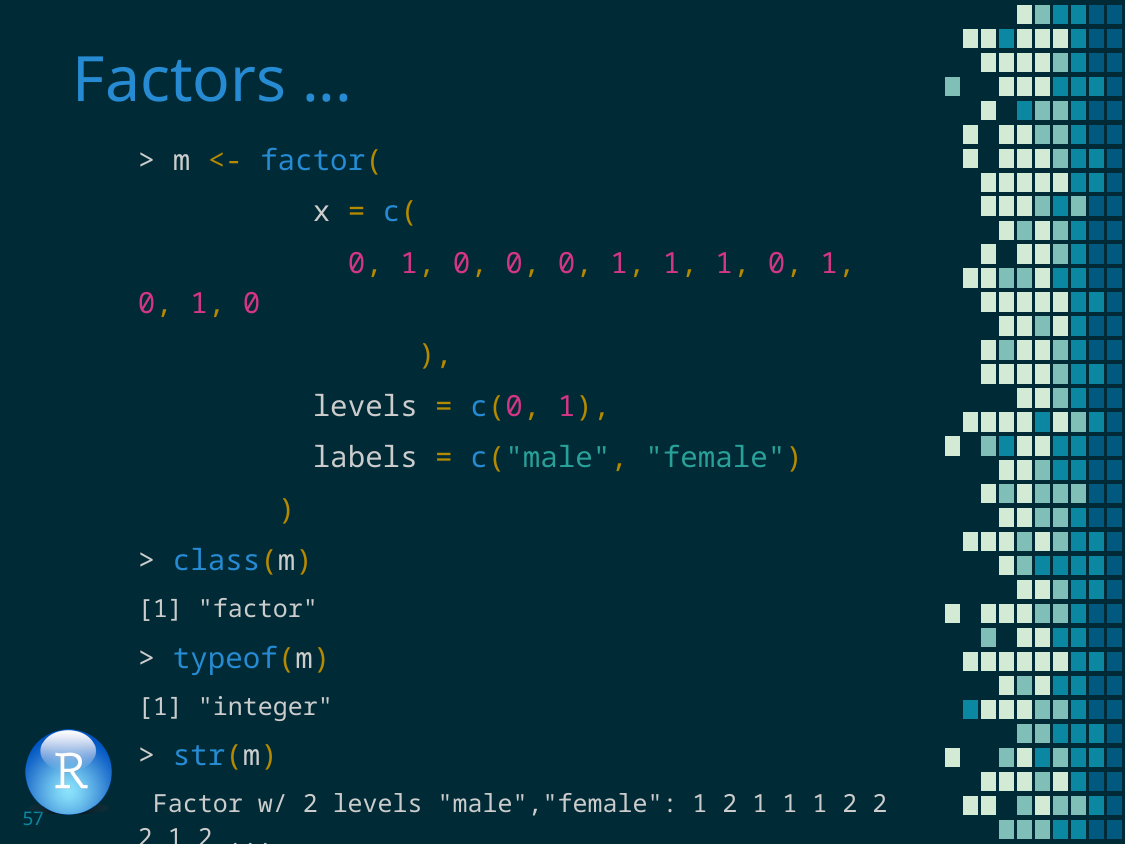

Factors ...
> m <- factor(
 x = c(
 0, 1, 0, 0, 0, 1, 1, 1, 0, 1, 0, 1, 0
 ),
 levels = c(0, 1),
 labels = c("male", "female")
 )
> class(m)
[1] "factor"
> typeof(m)
[1] "integer"
> str(m)
 Factor w/ 2 levels "male","female": 1 2 1 1 1 2 2 2 1 2 ...
> summary(m)
 male female
 7 6